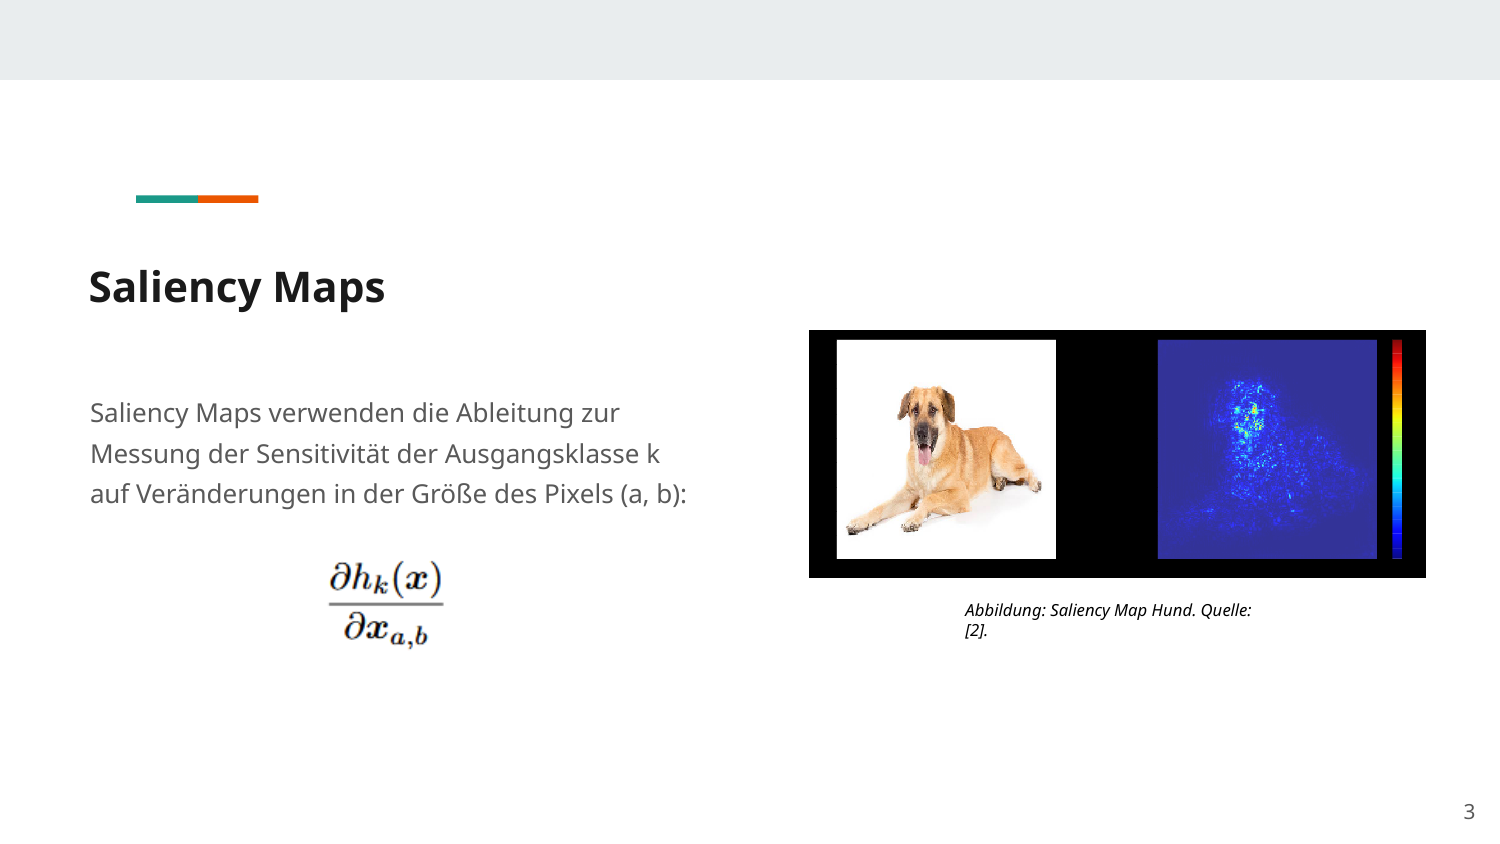

# Saliency Maps
Saliency Maps verwenden die Ableitung zur
Messung der Sensitivität der Ausgangsklasse k
auf Veränderungen in der Größe des Pixels (a, b):
Abbildung: Saliency Map Hund. Quelle: [2].